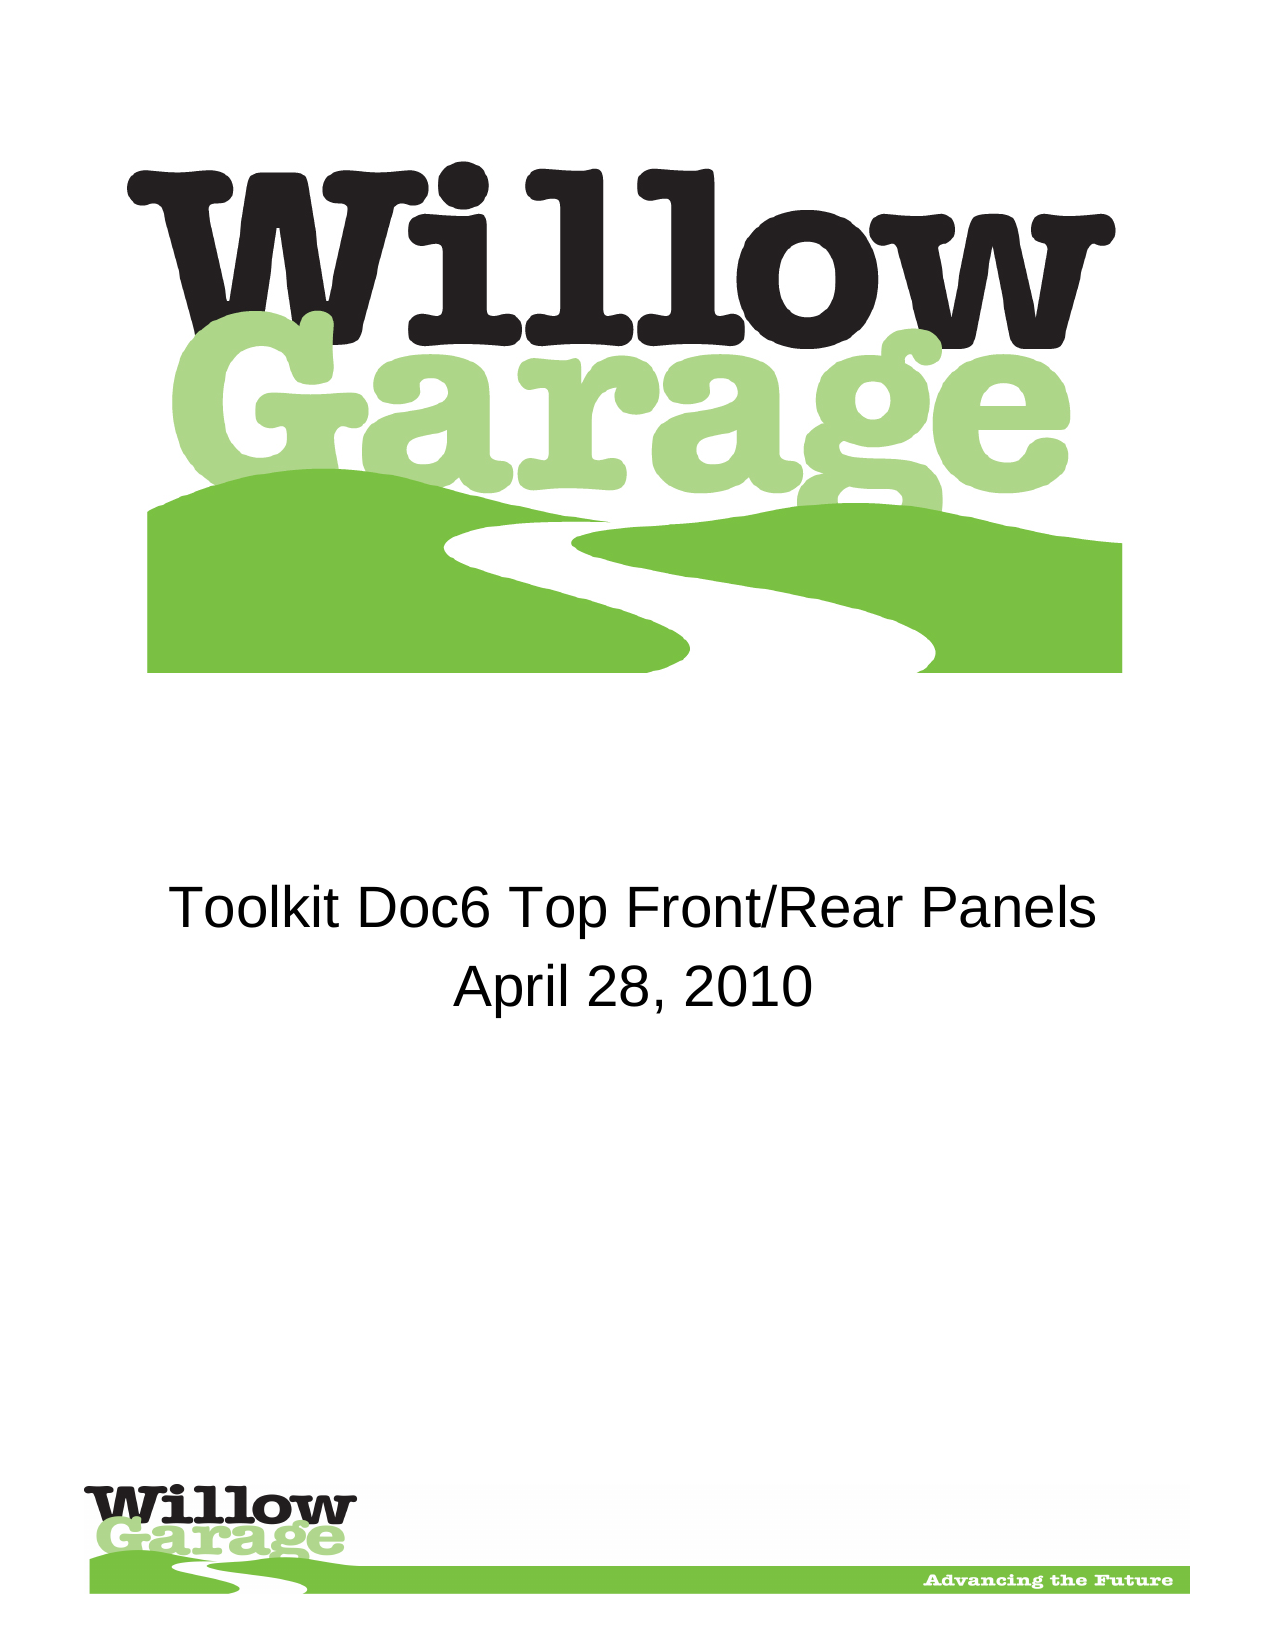

# Toolkit Doc6 Top Front/Rear Panels
April 28, 2010